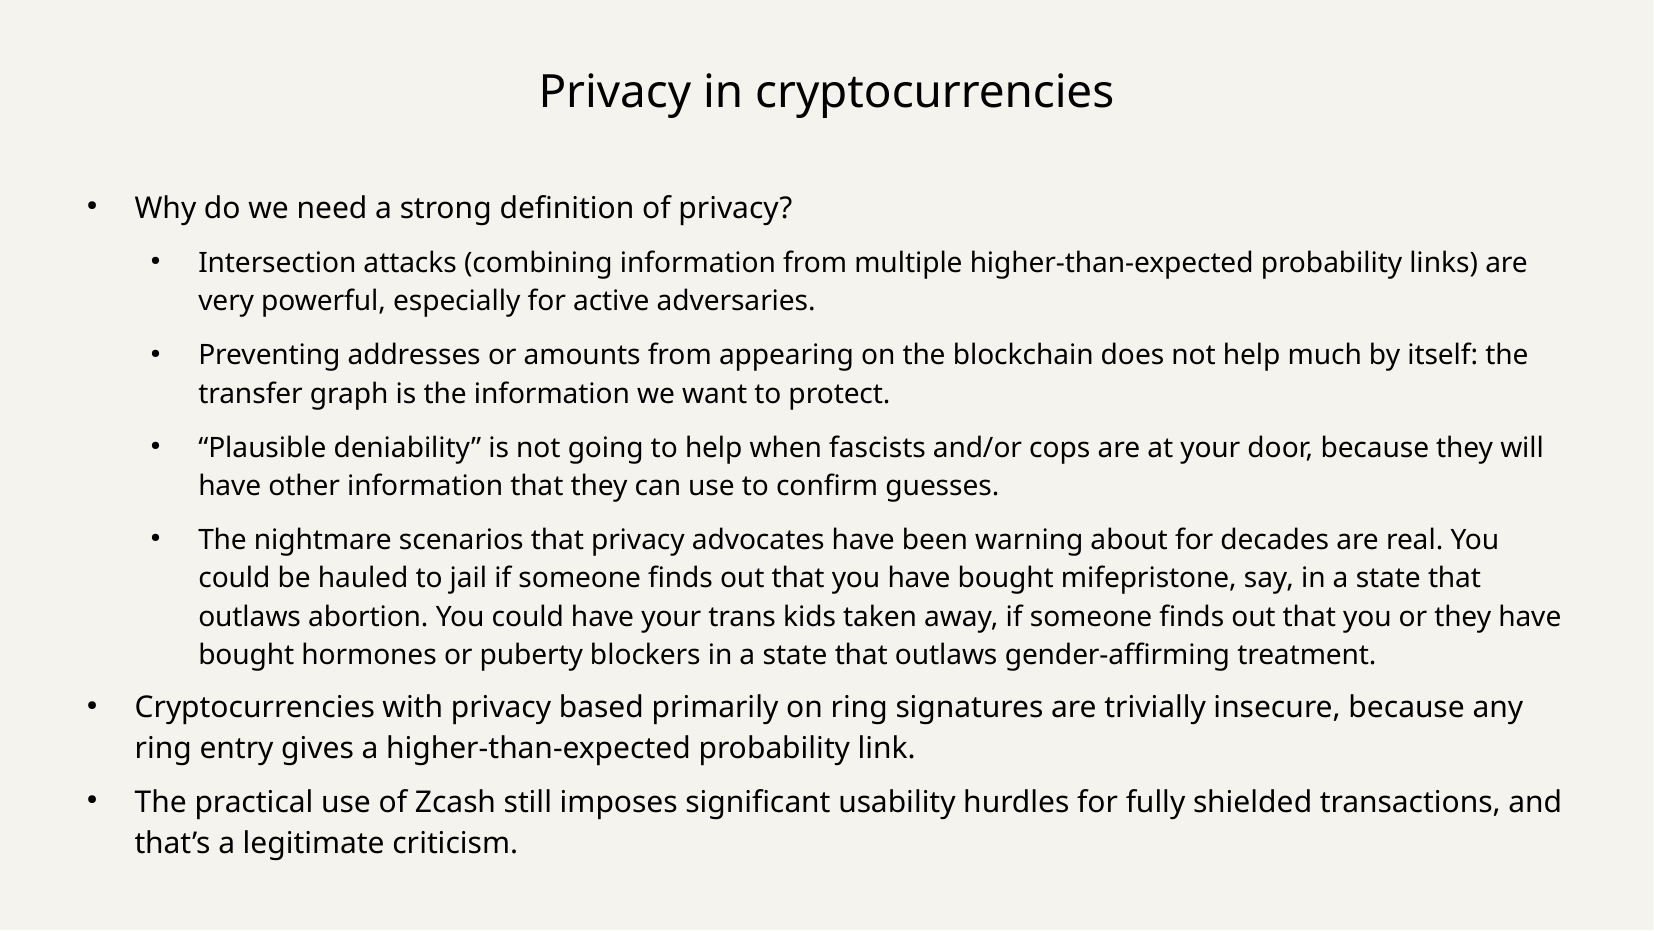

# Privacy in cryptocurrencies
Why do we need a strong definition of privacy?
Intersection attacks (combining information from multiple higher-than-expected probability links) are very powerful, especially for active adversaries.
Preventing addresses or amounts from appearing on the blockchain does not help much by itself: the transfer graph is the information we want to protect.
“Plausible deniability” is not going to help when fascists and/or cops are at your door, because they will have other information that they can use to confirm guesses.
The nightmare scenarios that privacy advocates have been warning about for decades are real. You could be hauled to jail if someone finds out that you have bought mifepristone, say, in a state that outlaws abortion. You could have your trans kids taken away, if someone finds out that you or they have bought hormones or puberty blockers in a state that outlaws gender-affirming treatment.
Cryptocurrencies with privacy based primarily on ring signatures are trivially insecure, because any ring entry gives a higher-than-expected probability link.
The practical use of Zcash still imposes significant usability hurdles for fully shielded transactions, and that’s a legitimate criticism.